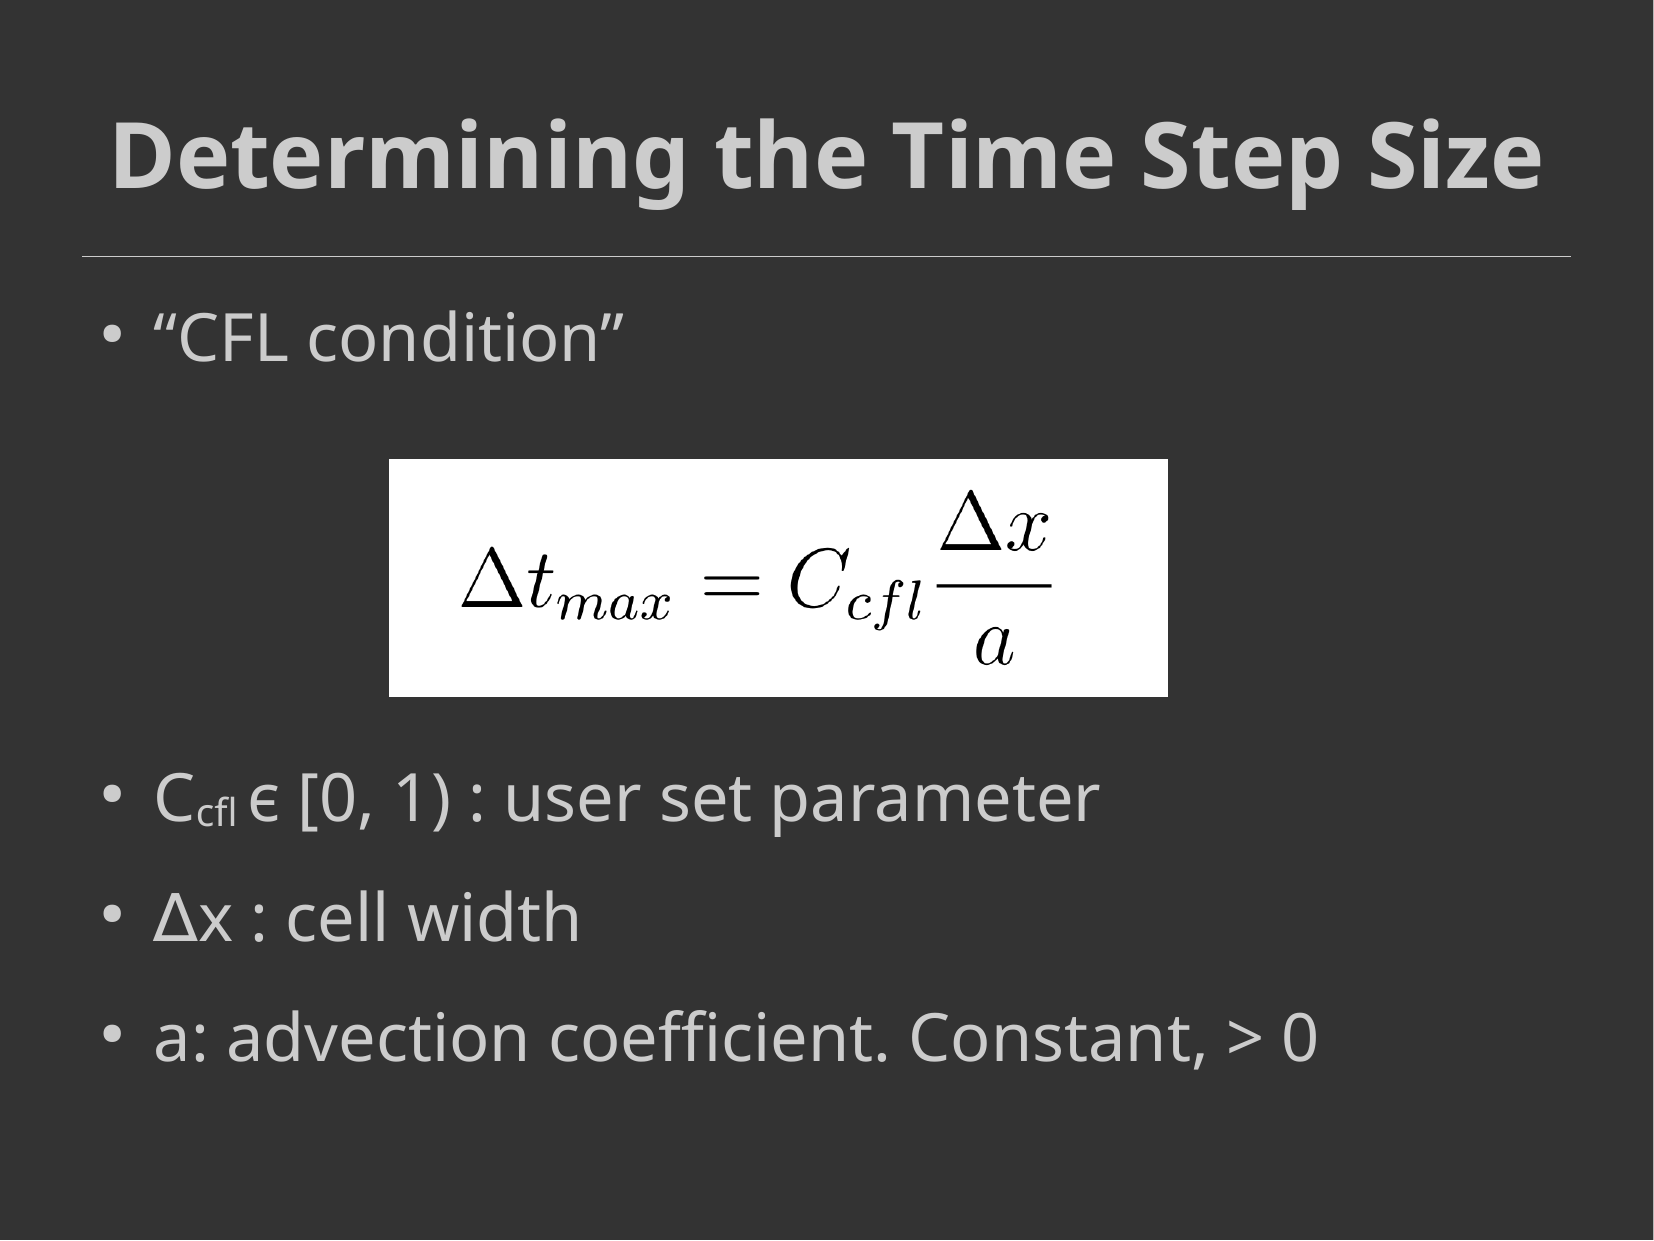

# Determining the Time Step Size
“CFL condition”
Ccfl є [0, 1) : user set parameter
∆x : cell width
a: advection coefficient. Constant, > 0